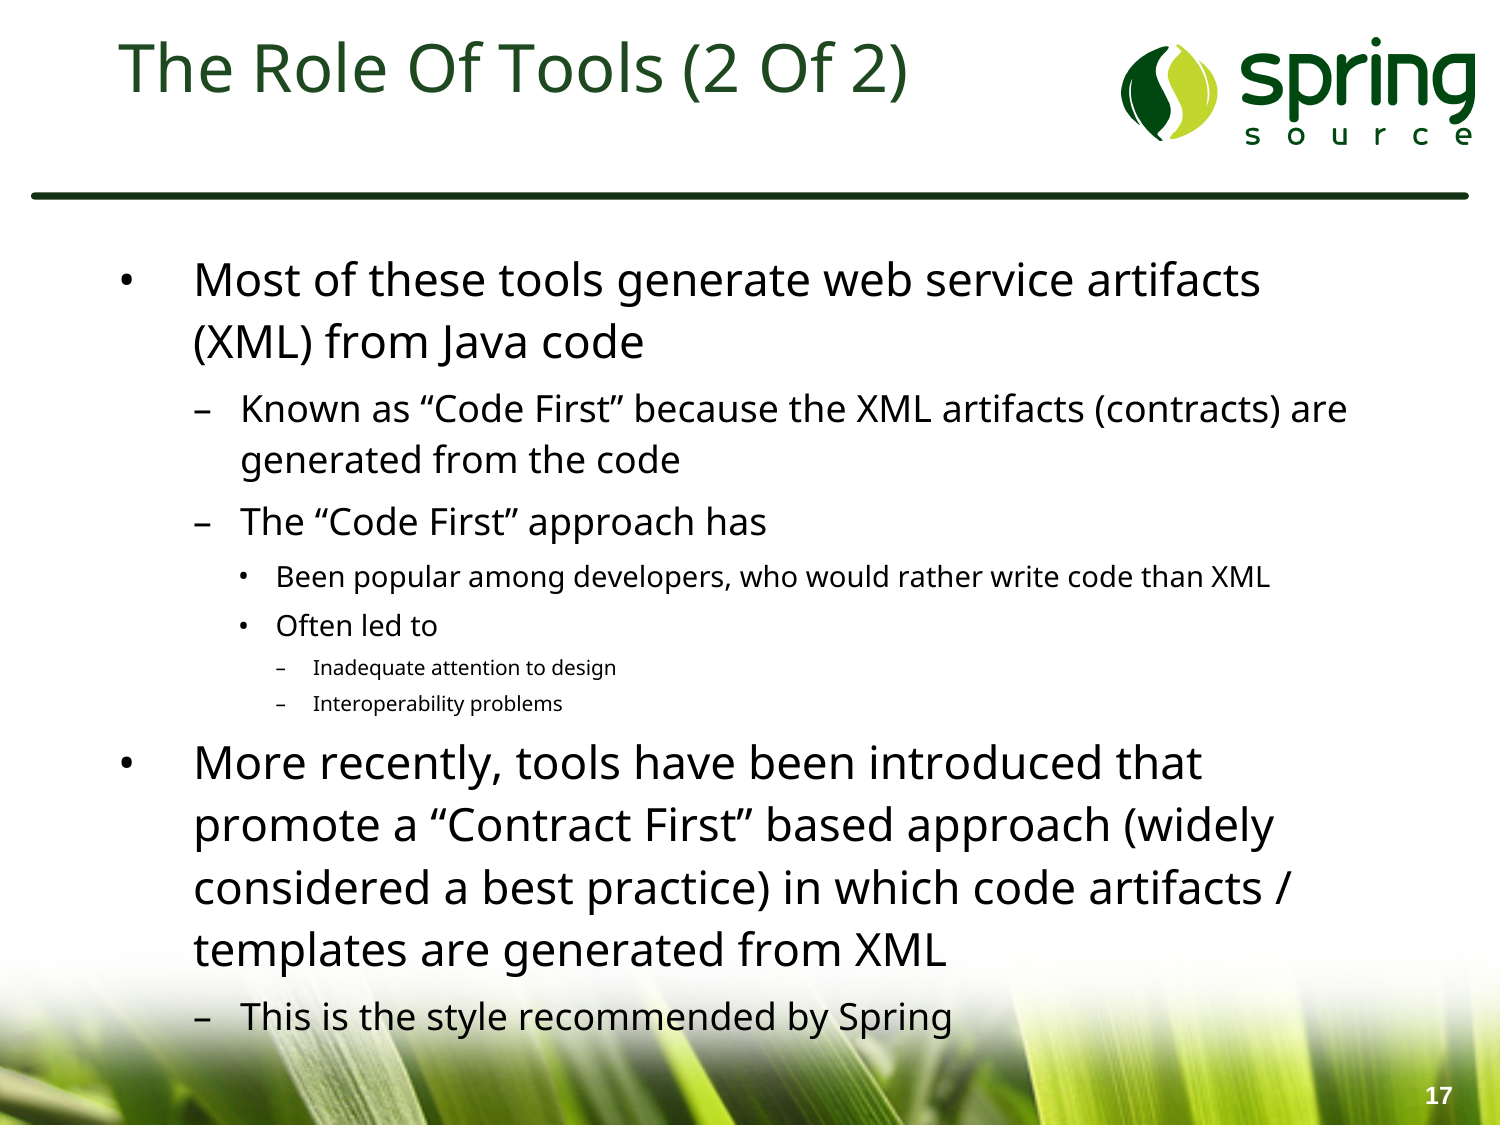

# The Role Of Tools (2 Of 2)
Most of these tools generate web service artifacts (XML) from Java code
Known as “Code First” because the XML artifacts (contracts) are generated from the code
The “Code First” approach has
Been popular among developers, who would rather write code than XML
Often led to
Inadequate attention to design
Interoperability problems
More recently, tools have been introduced that promote a “Contract First” based approach (widely considered a best practice) in which code artifacts / templates are generated from XML
This is the style recommended by Spring